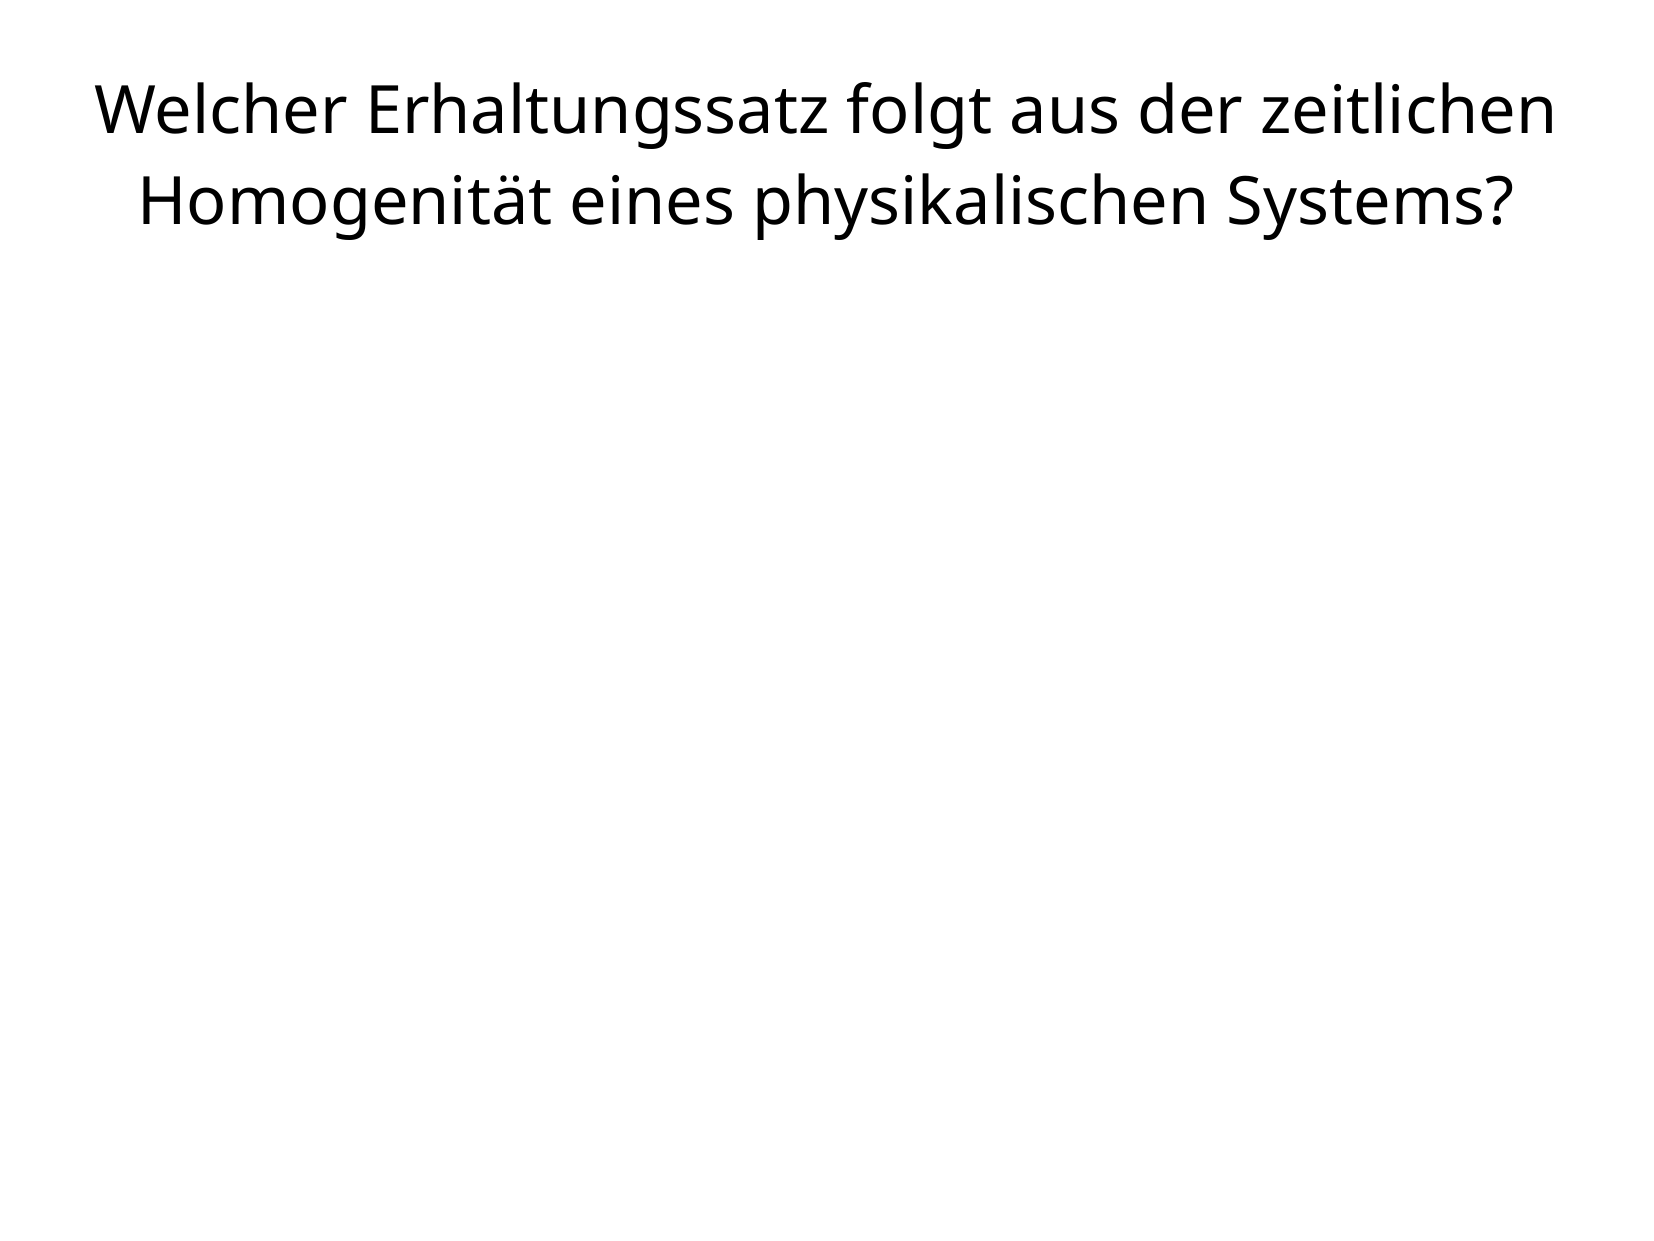

# Welcher Erhaltungssatz folgt aus der zeitlichen Homogenität eines physikalischen Systems?